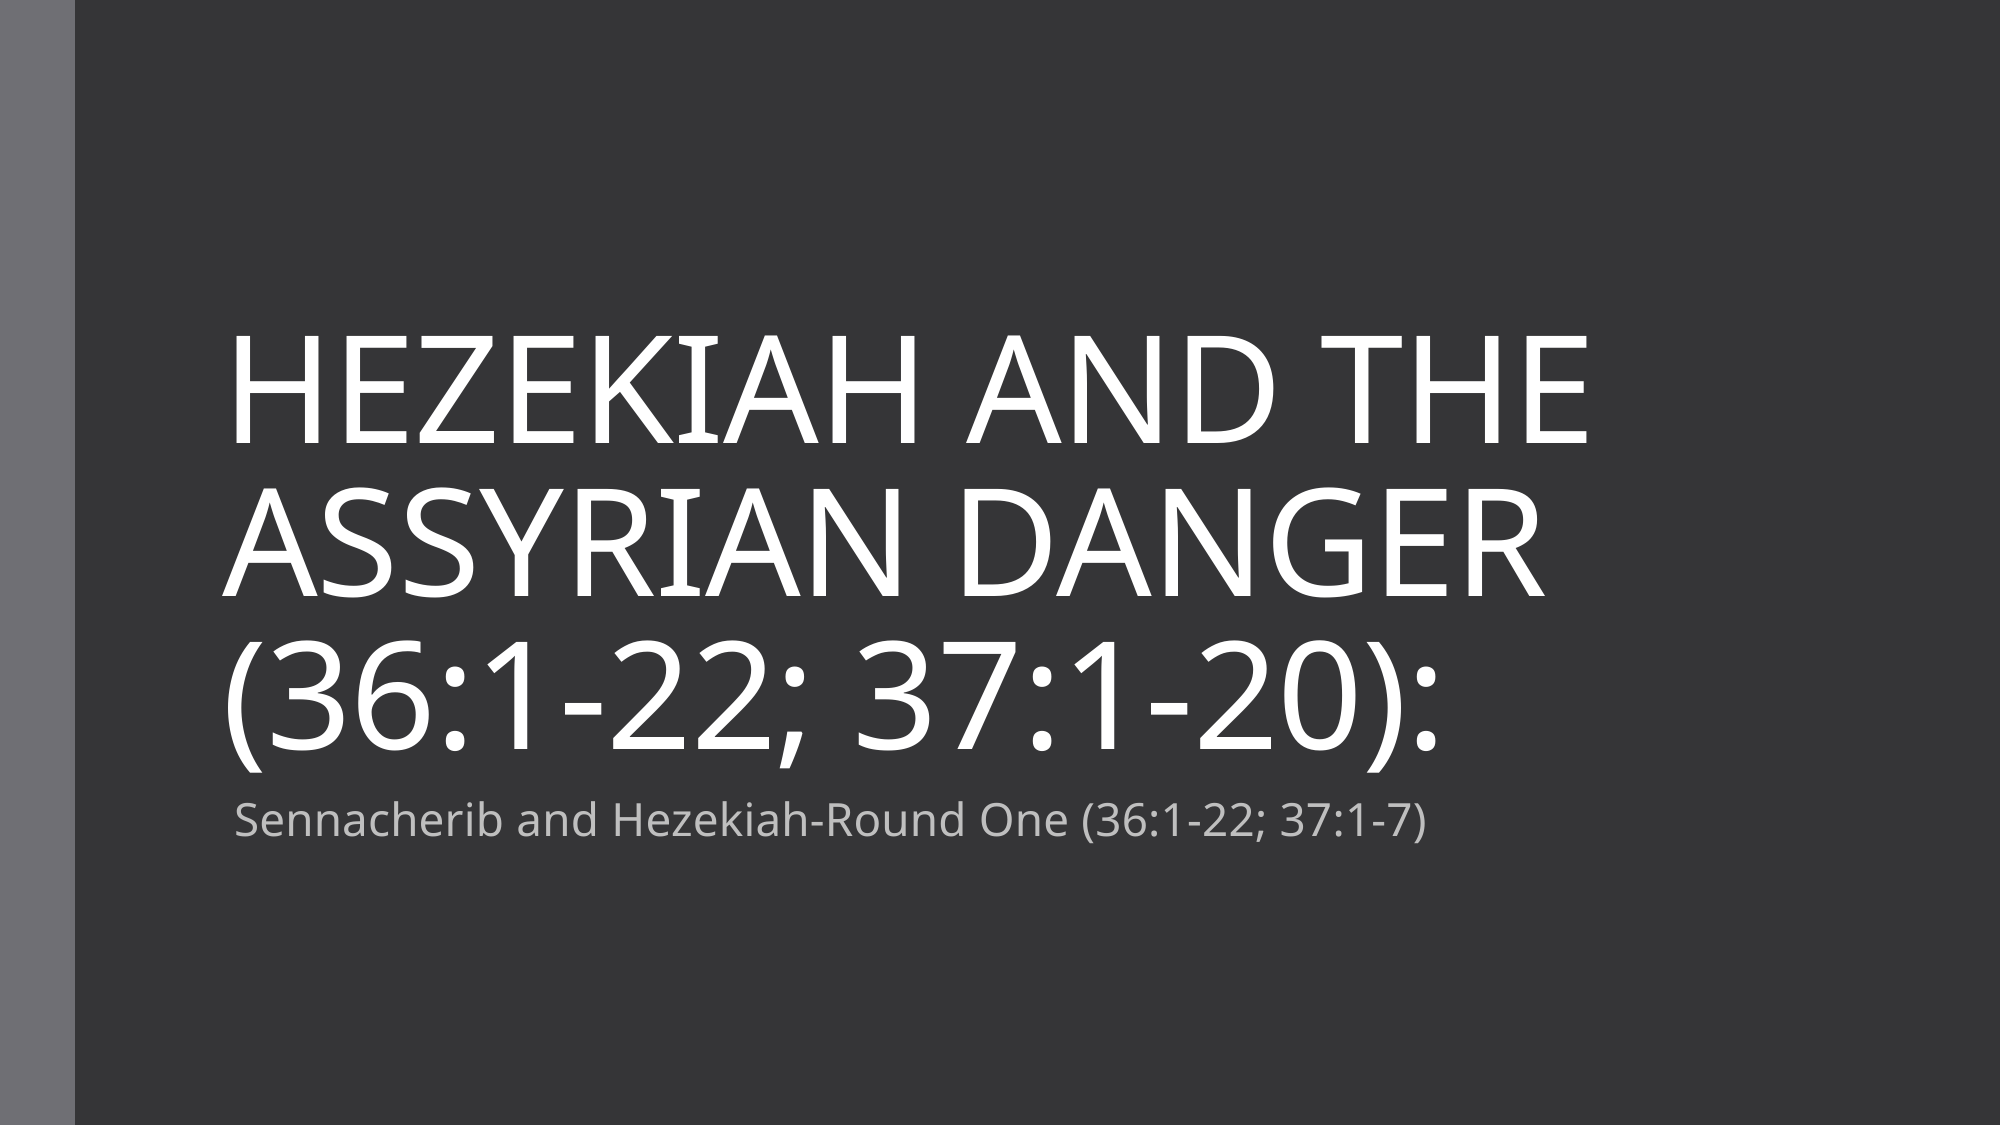

# HEZEKIAH AND THE ASSYRIAN DANGER (36:1-22; 37:1-20):
 Sennacherib and Hezekiah-Round One (36:1-22; 37:1-7)